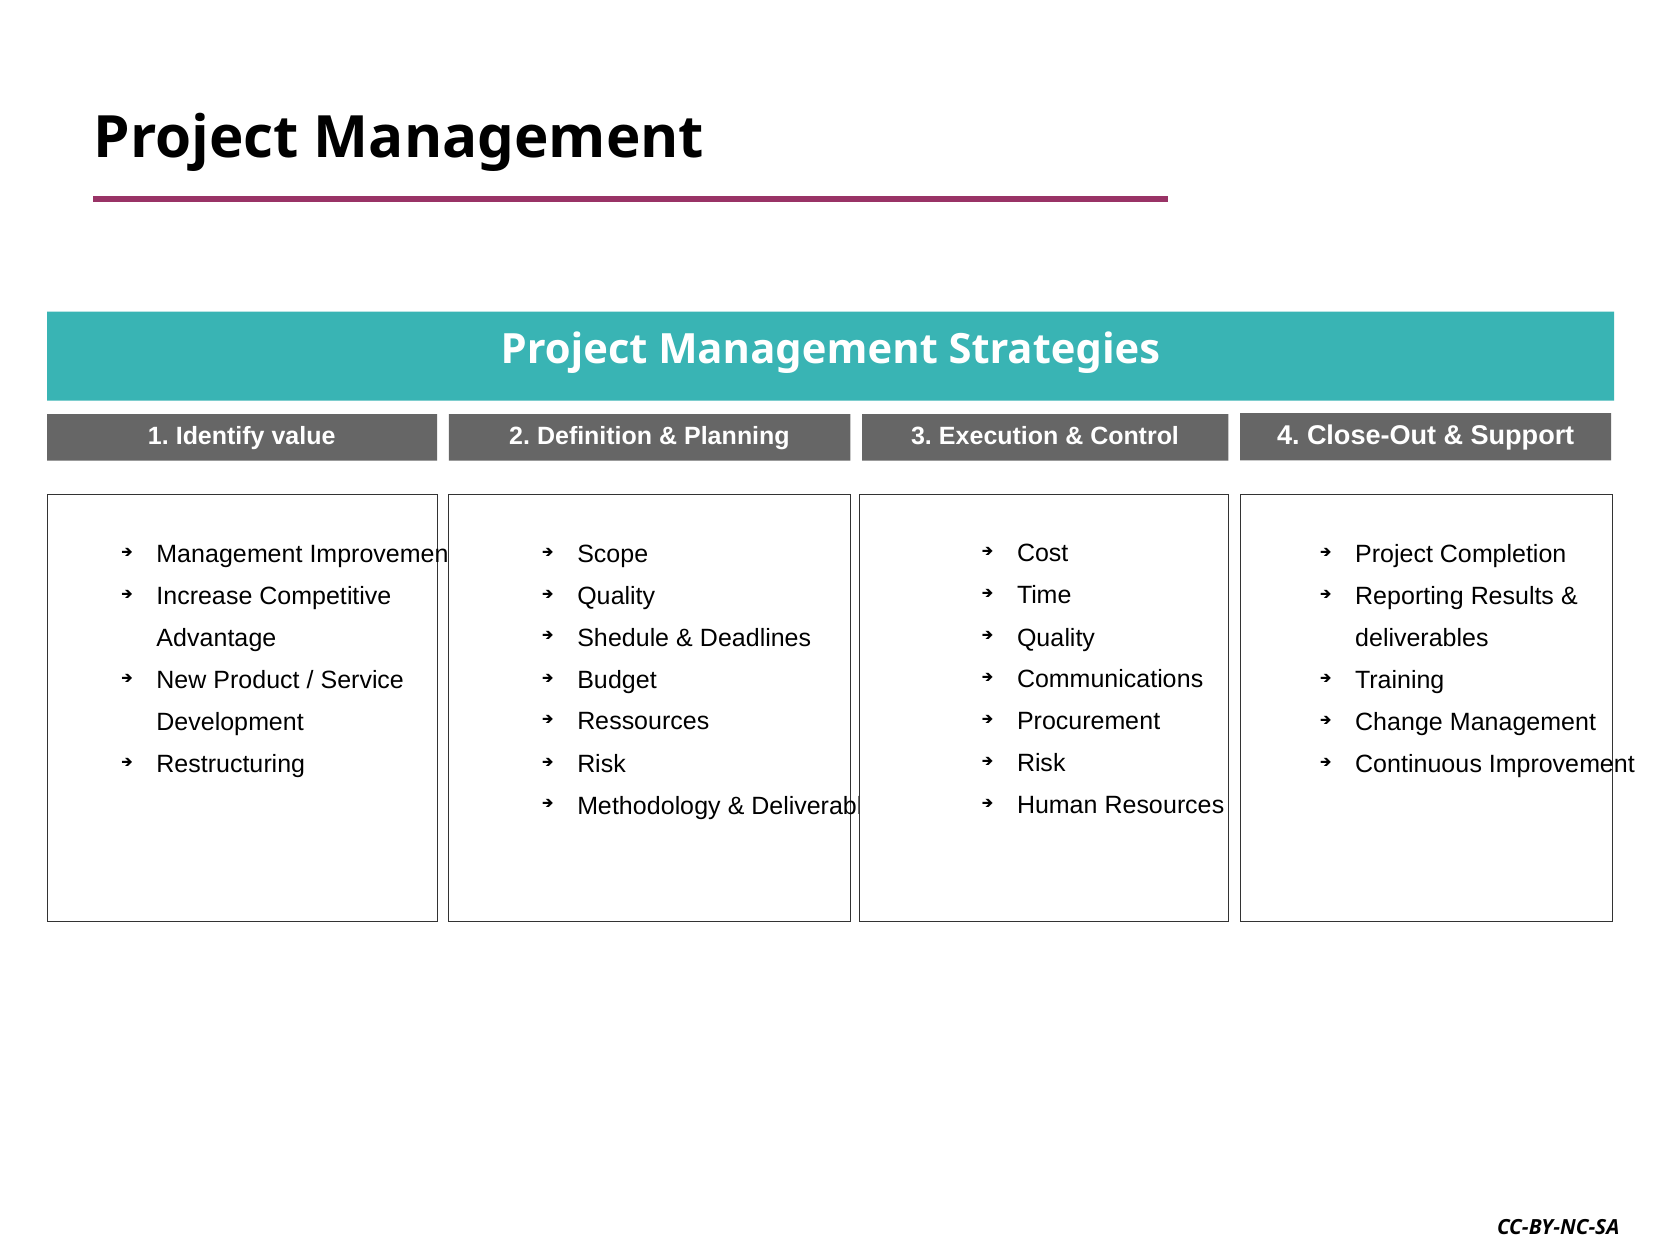

# Project Management
Project Management Strategies
4. Close-Out & Support
1. Identify value
2. Definition & Planning
3. Execution & Control
Scope
Quality
Shedule & Deadlines
Budget
Ressources
Risk
Methodology & Deliverables
Project Completion
Reporting Results &
deliverables
Training
Change Management
Continuous Improvement
Management Improvement
Increase Competitive
Advantage
New Product / Service
Development
Restructuring
Cost
Time
Quality
Communications
Procurement
Risk
Human Resources
CC-BY-NC-SA